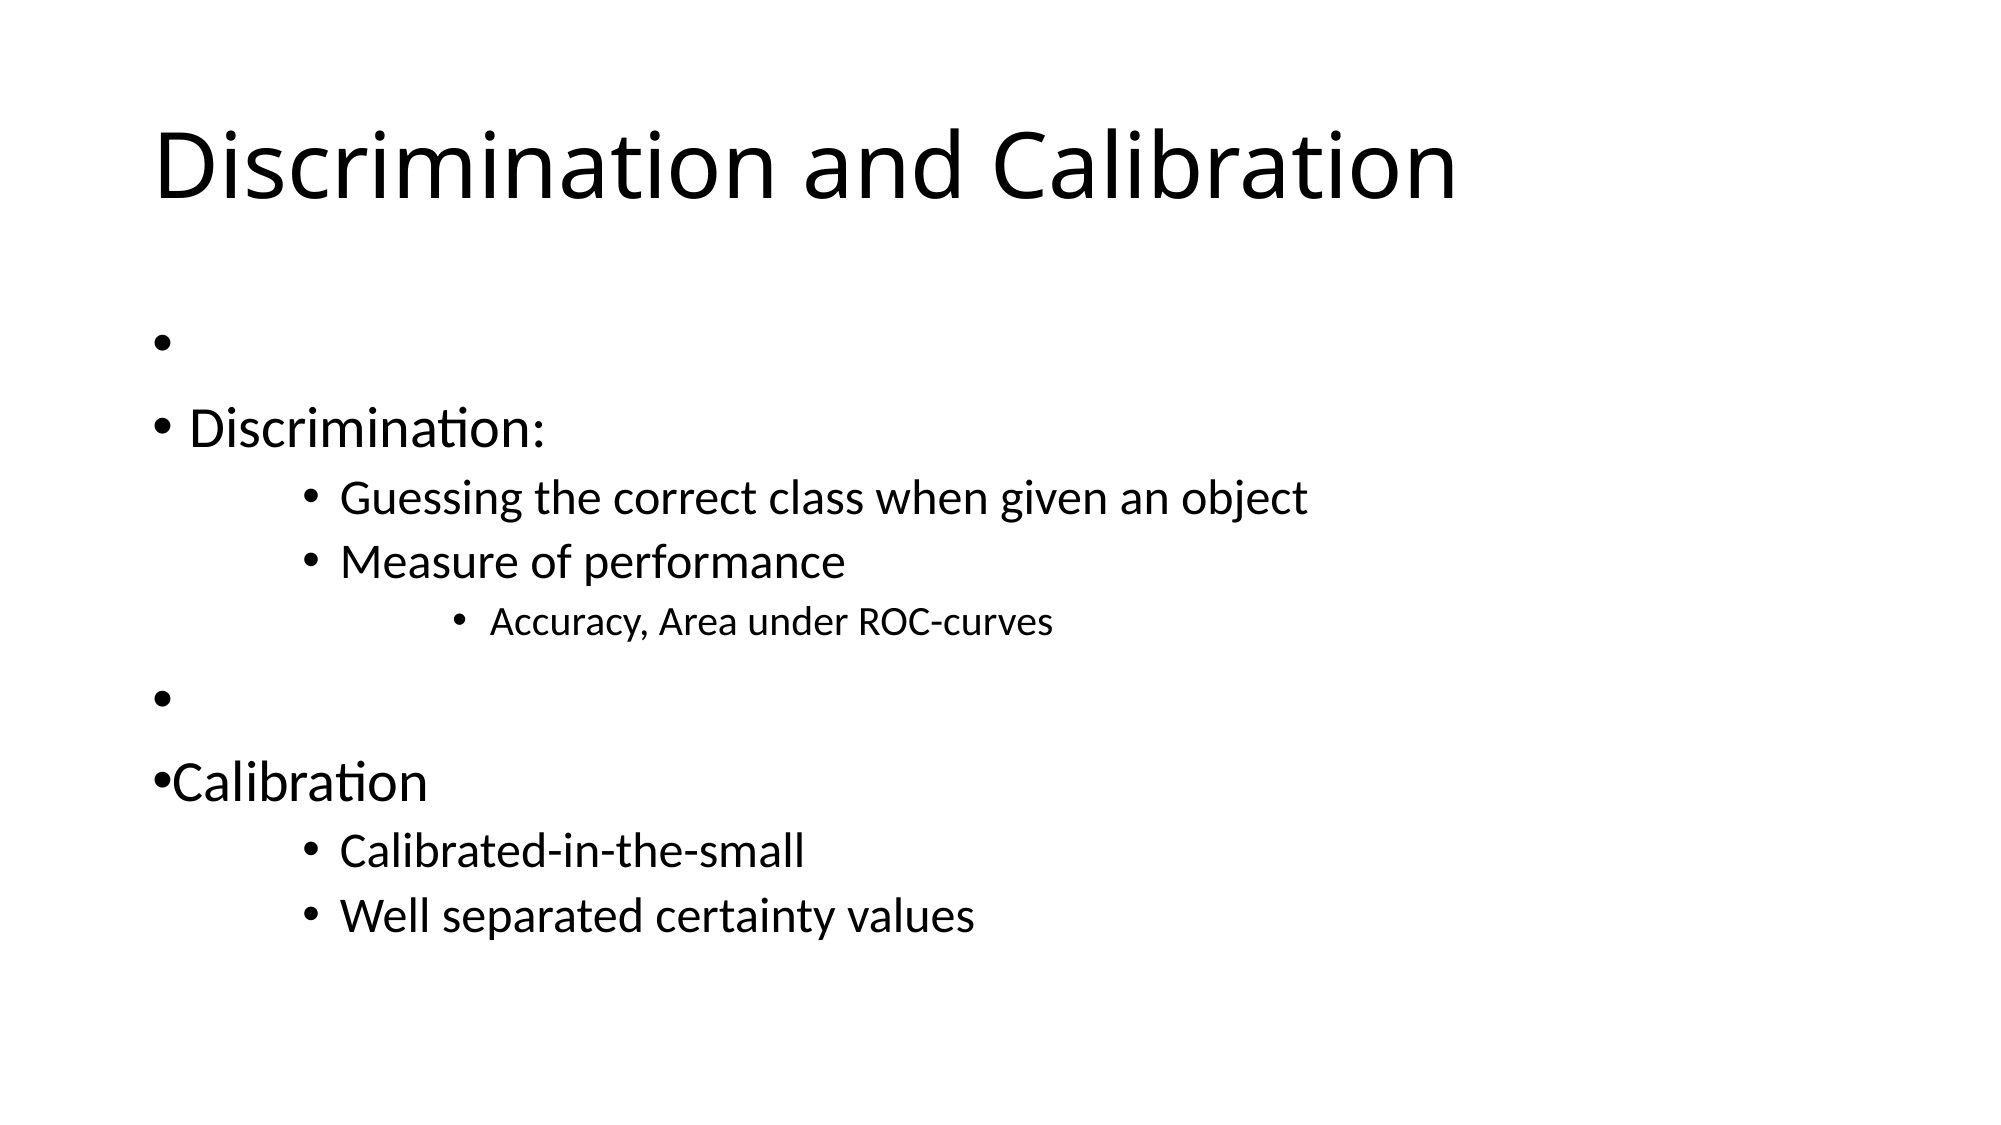

# Discrimination and Calibration
Discrimination:
Guessing the correct class when given an object
Measure of performance
Accuracy, Area under ROC-curves
Calibration
Calibrated-in-the-small
Well separated certainty values